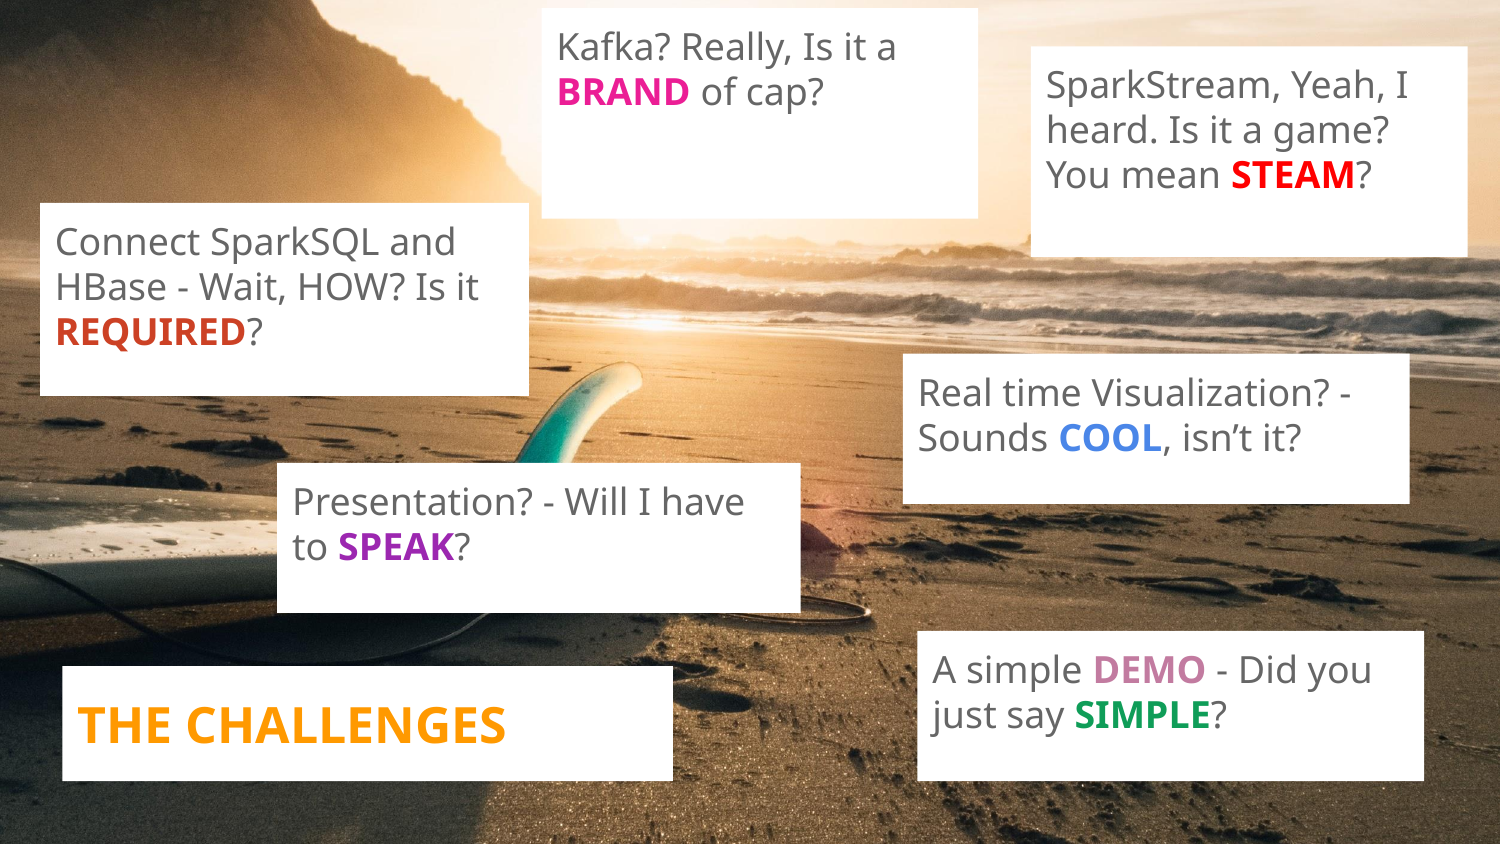

Kafka? Really, Is it a BRAND of cap?
SparkStream, Yeah, I heard. Is it a game? You mean STEAM?
Connect SparkSQL and HBase - Wait, HOW? Is it REQUIRED?
Real time Visualization? - Sounds COOL, isn’t it?
Presentation? - Will I have to SPEAK?
A simple DEMO - Did you just say SIMPLE?
# THE CHALLENGES